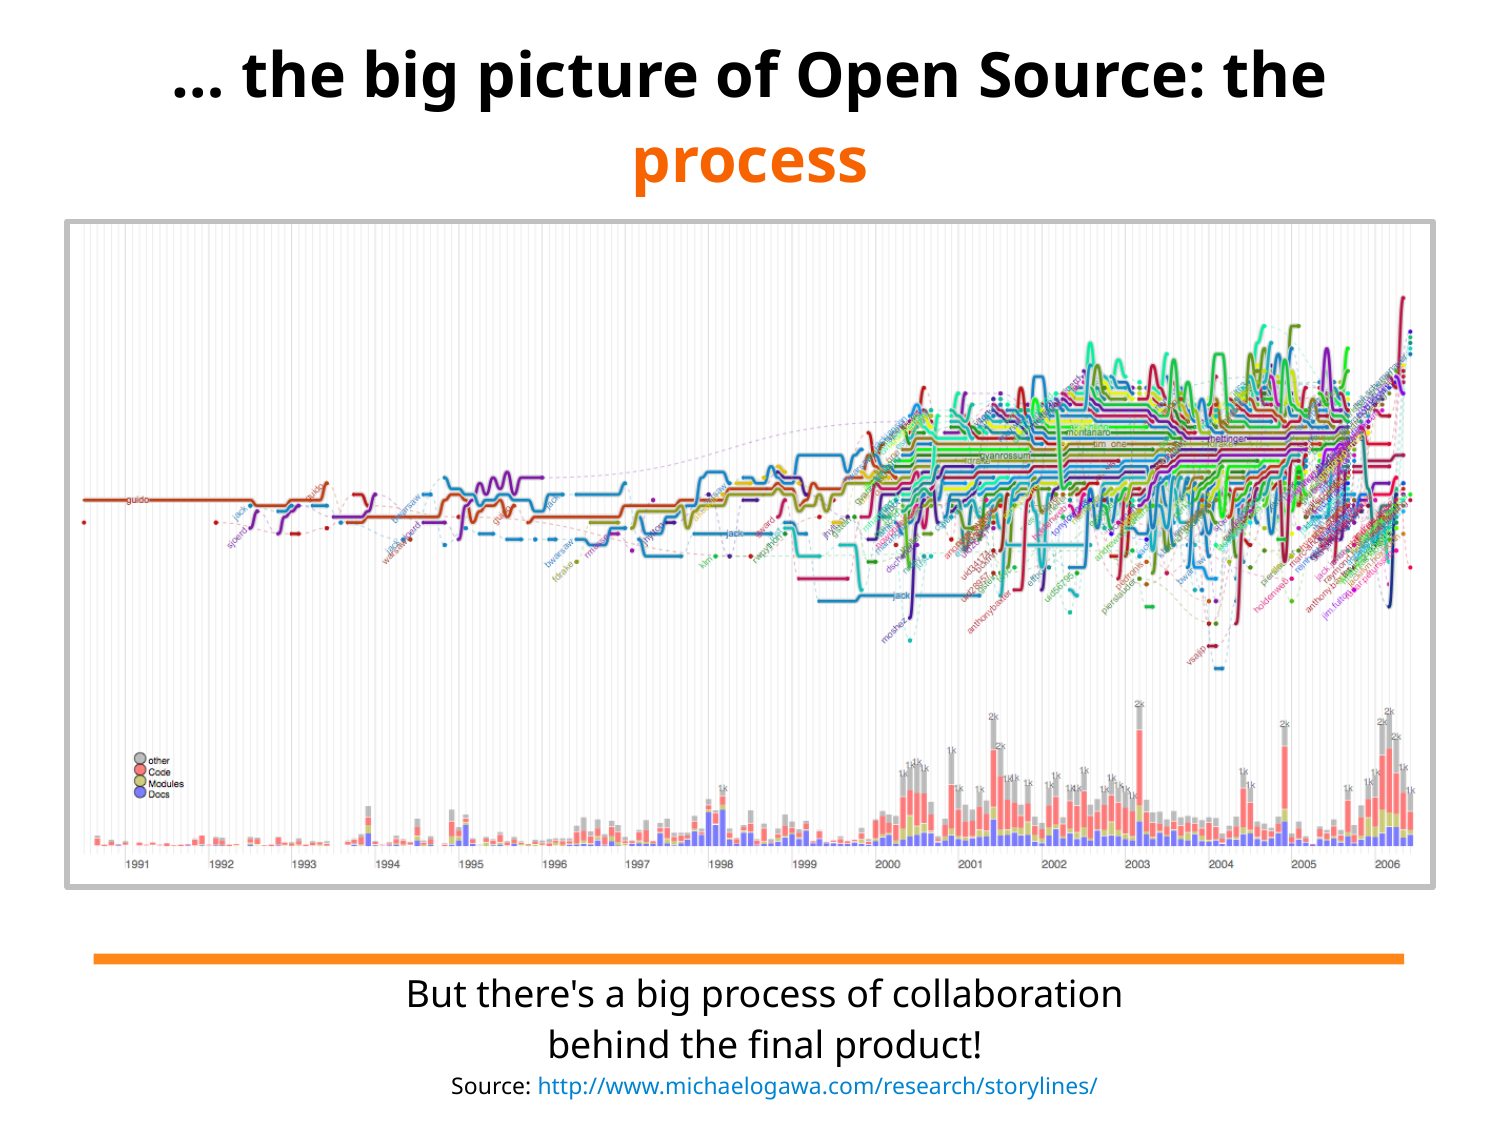

# … the big picture of Open Source: the process
But there's a big process of collaboration behind the final product!
Source: http://www.michaelogawa.com/research/storylines/